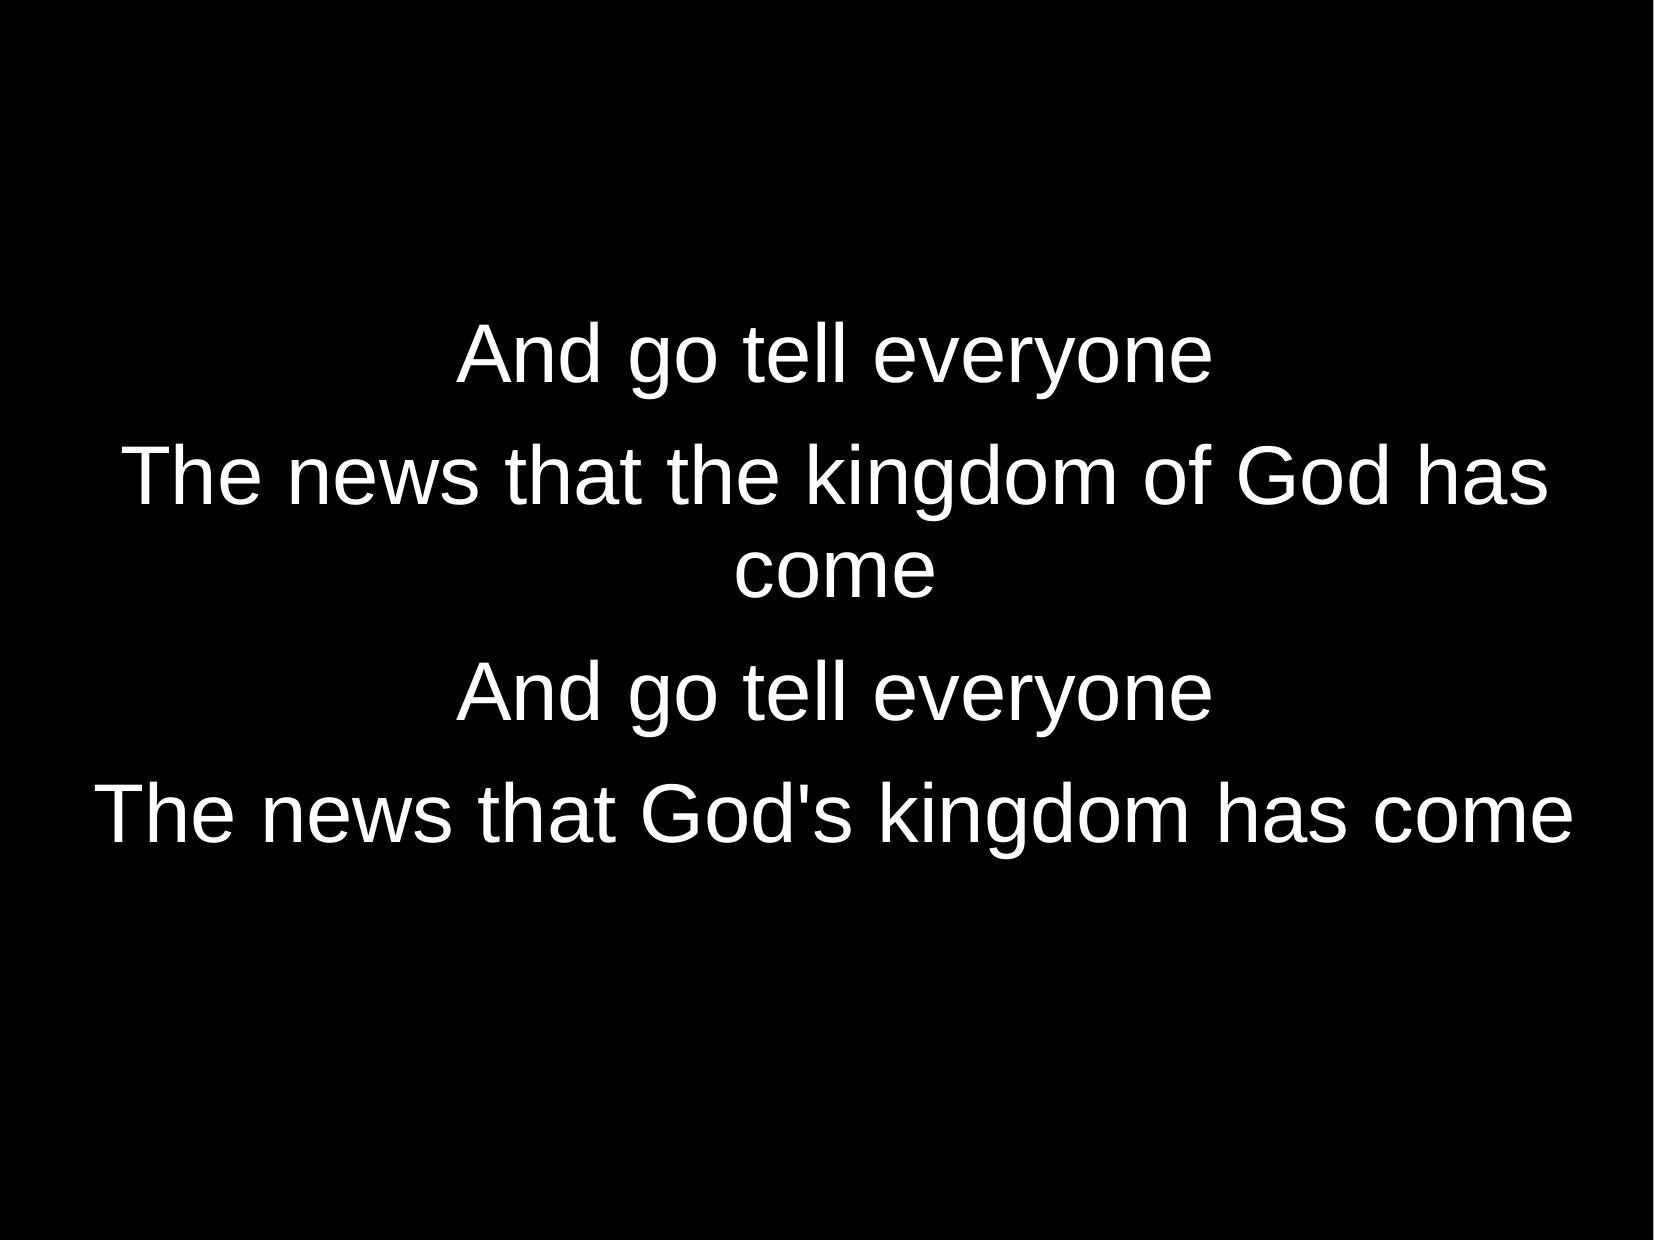

#
And go tell everyone
The news that the kingdom of God has come
And go tell everyone
The news that God's kingdom has come